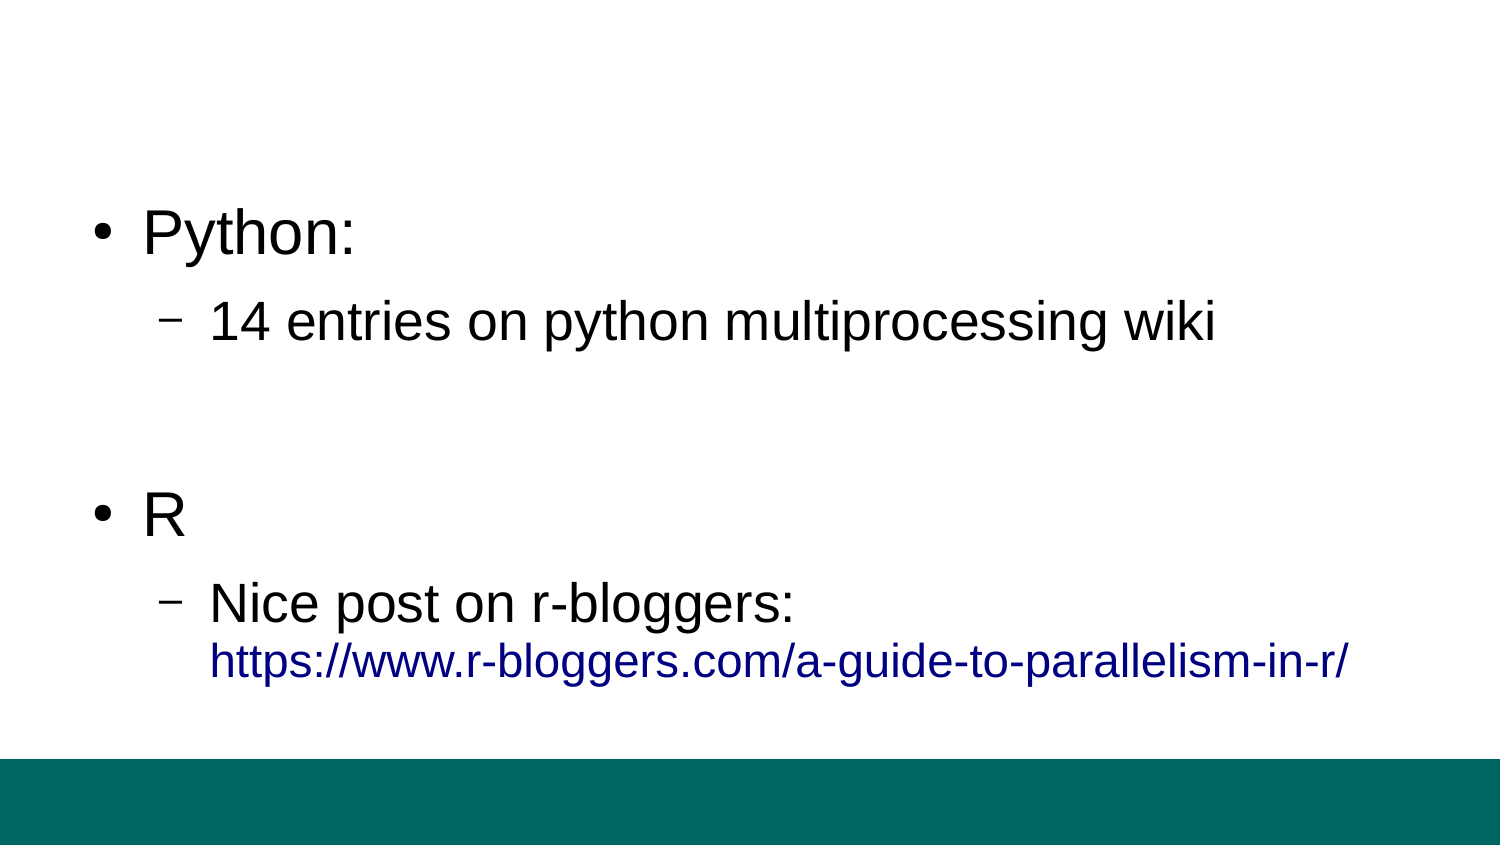

# Python:
14 entries on python multiprocessing wiki
R
Nice post on r-bloggers: https://www.r-bloggers.com/a-guide-to-parallelism-in-r/